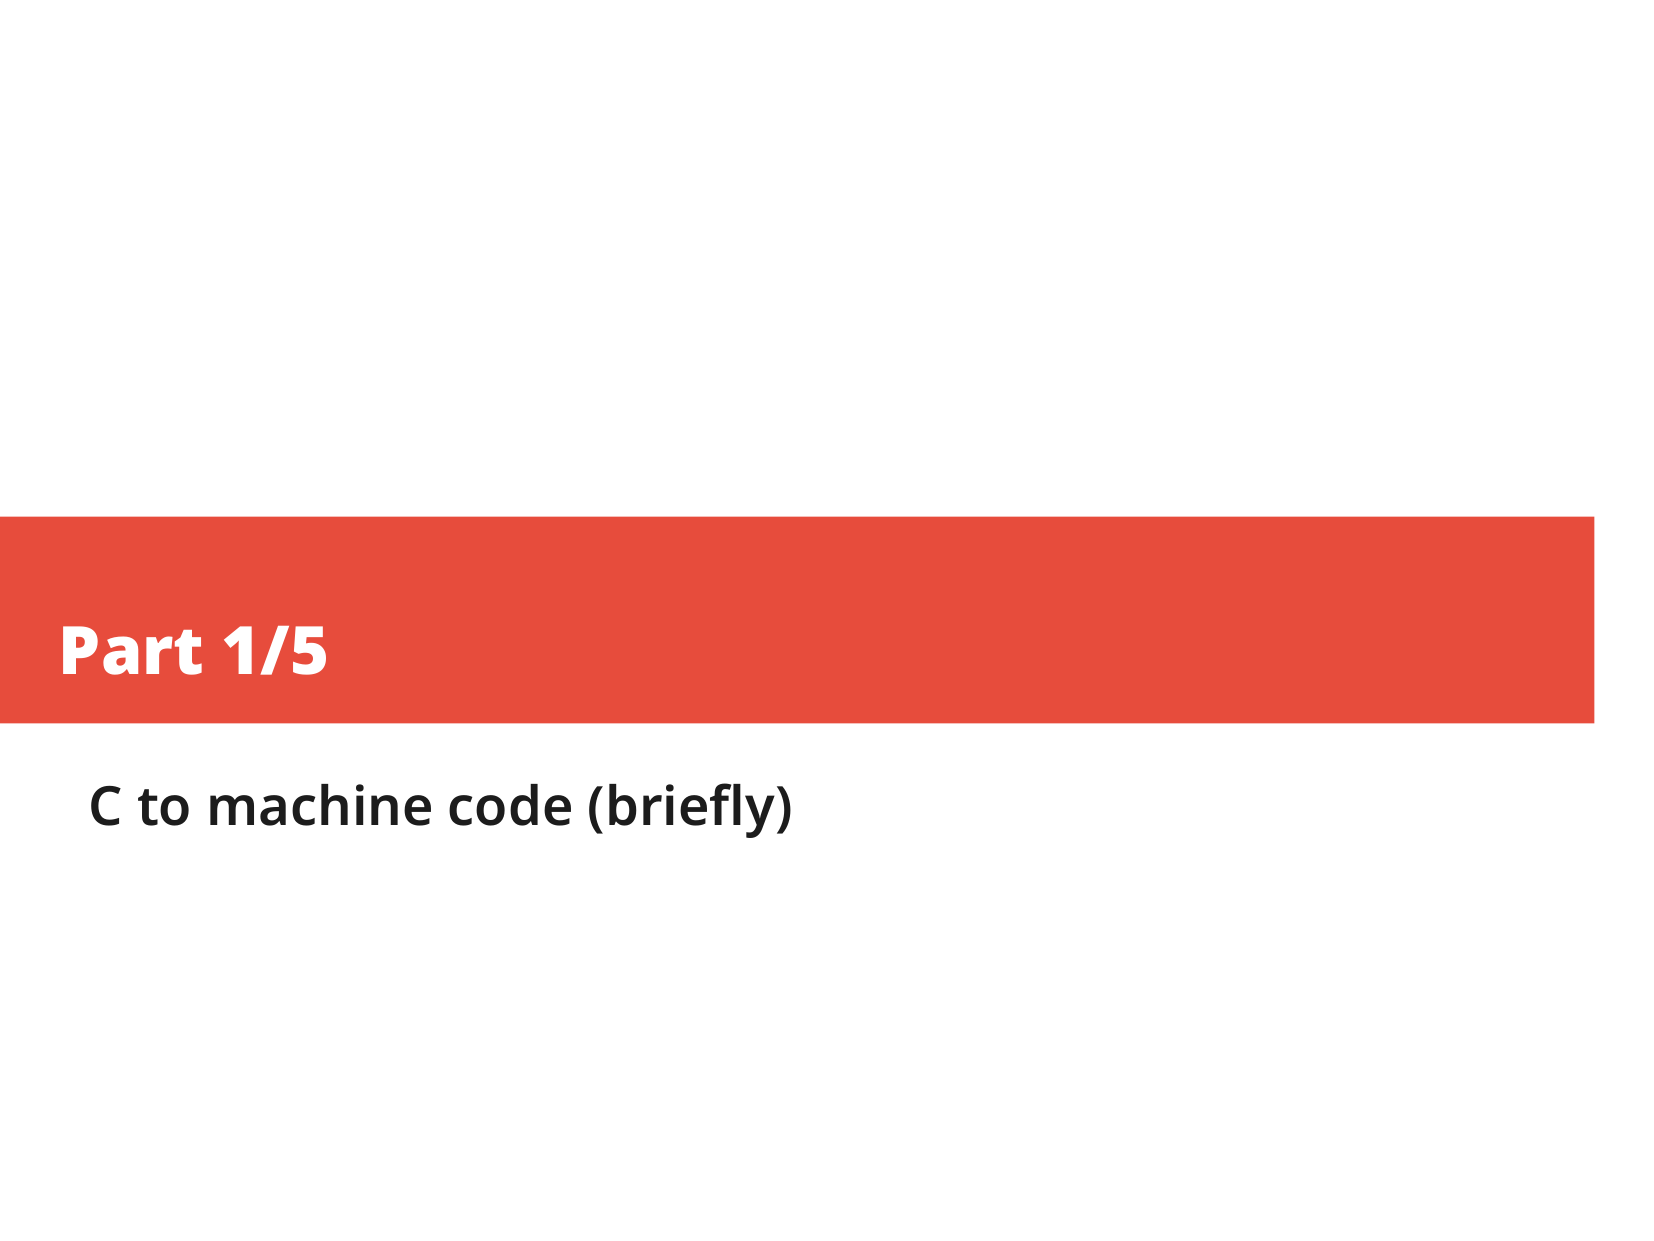

# Part 1/5
C to machine code (briefly)